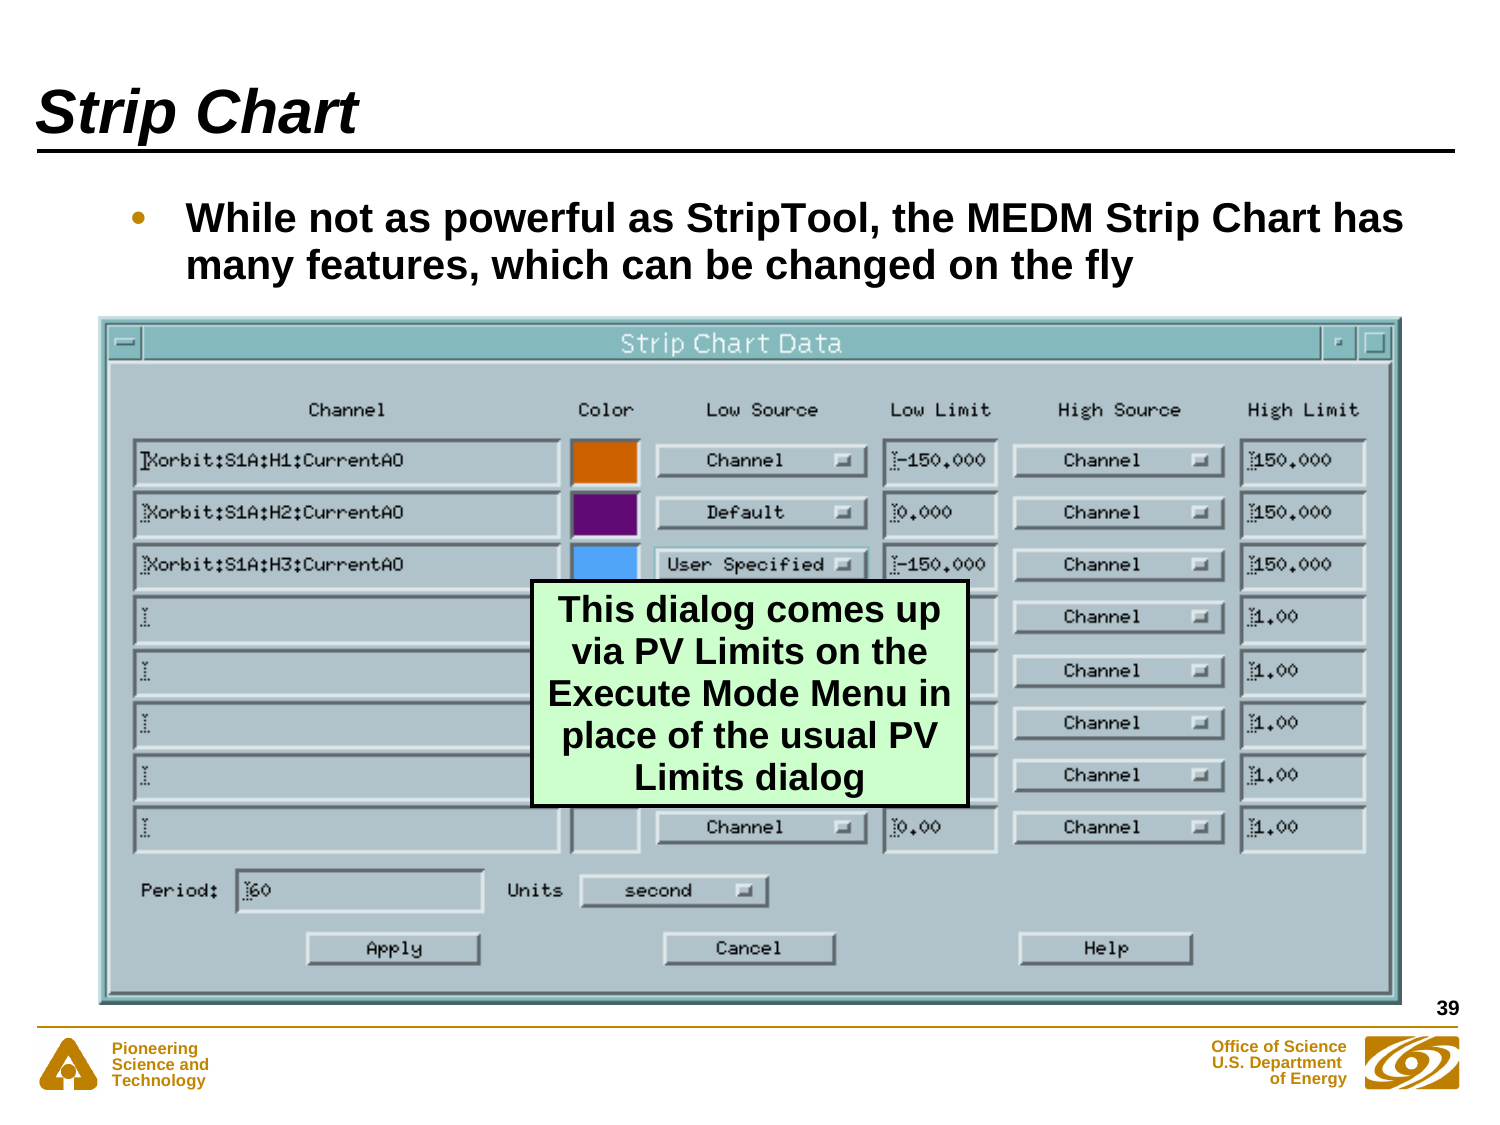

# Strip Chart
While not as powerful as StripTool, the MEDM Strip Chart has many features, which can be changed on the fly
This dialog comes up via PV Limits on the Execute Mode Menu in place of the usual PV Limits dialog
39